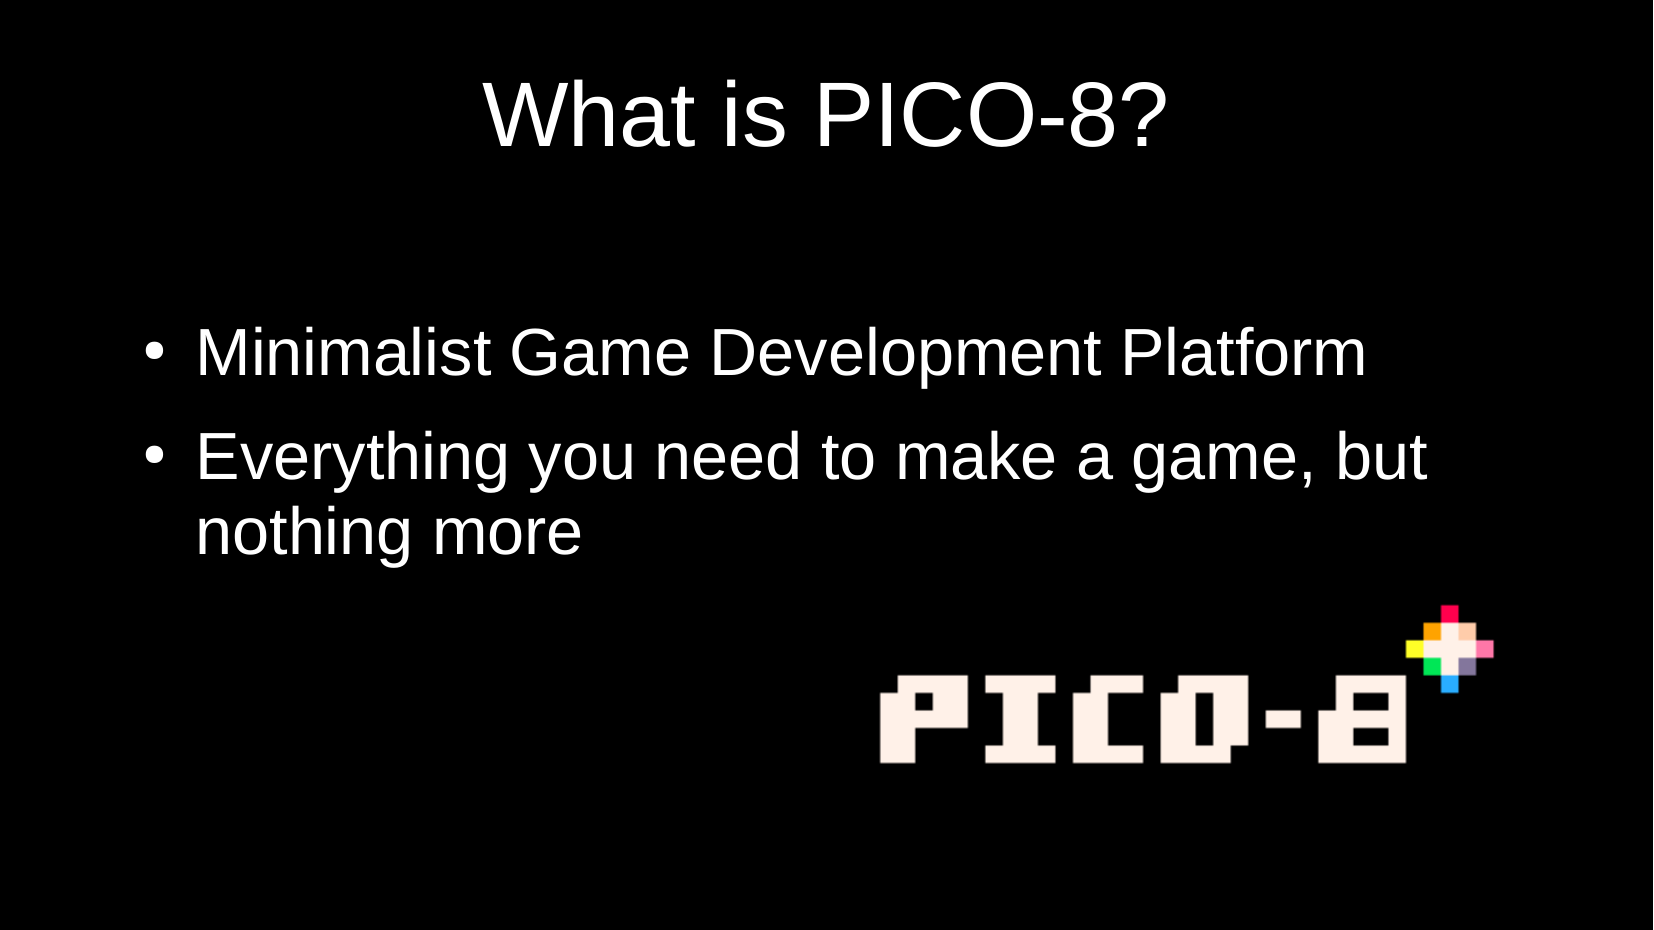

# What is PICO-8?
Minimalist Game Development Platform
Everything you need to make a game, but nothing more